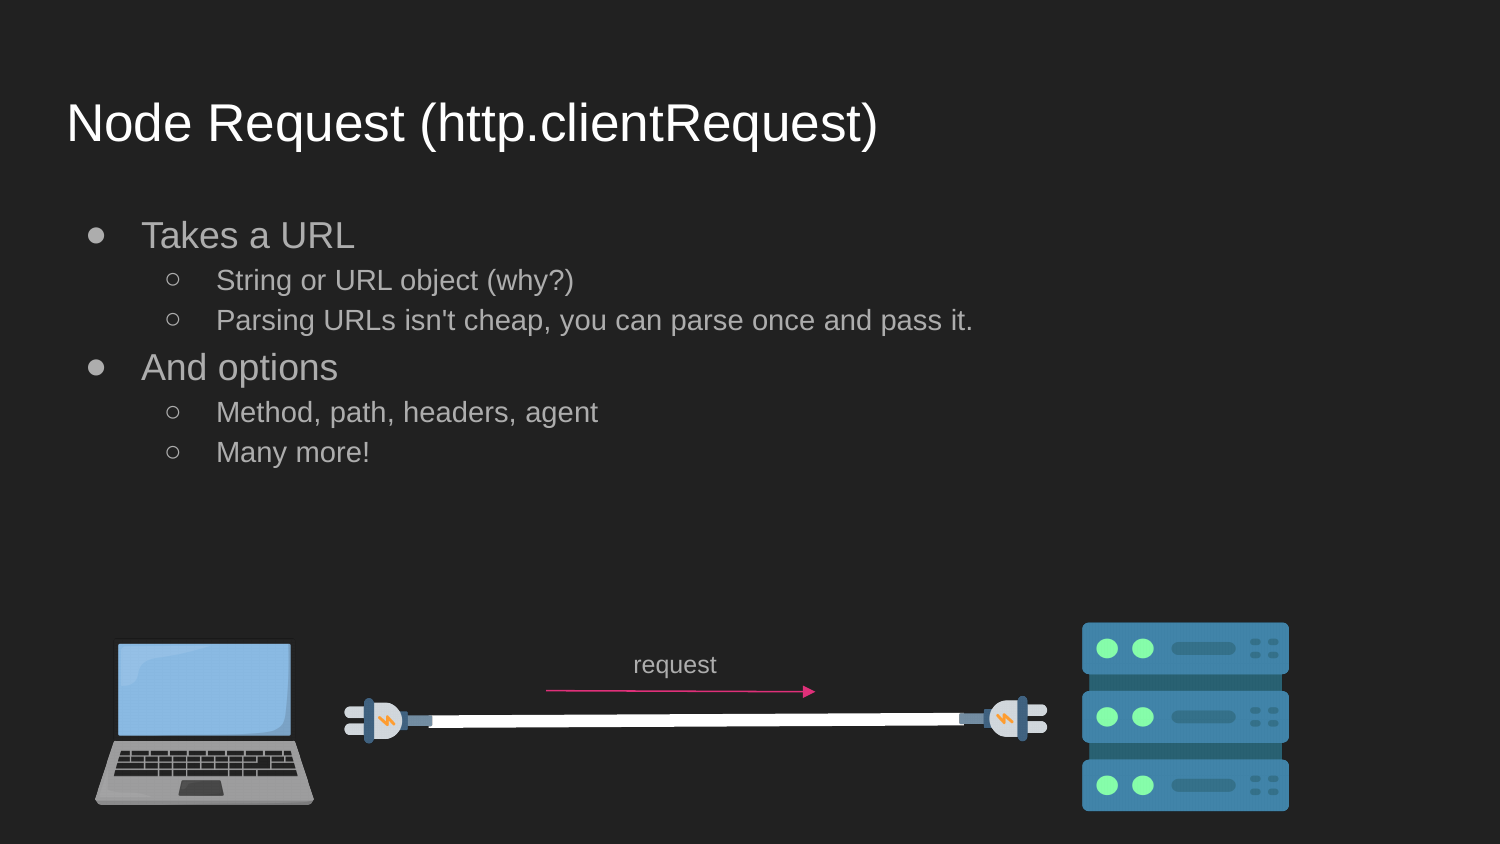

# Node Request (http.clientRequest)
Takes a URL
String or URL object (why?)
Parsing URLs isn't cheap, you can parse once and pass it.
And options
Method, path, headers, agent
Many more!
request